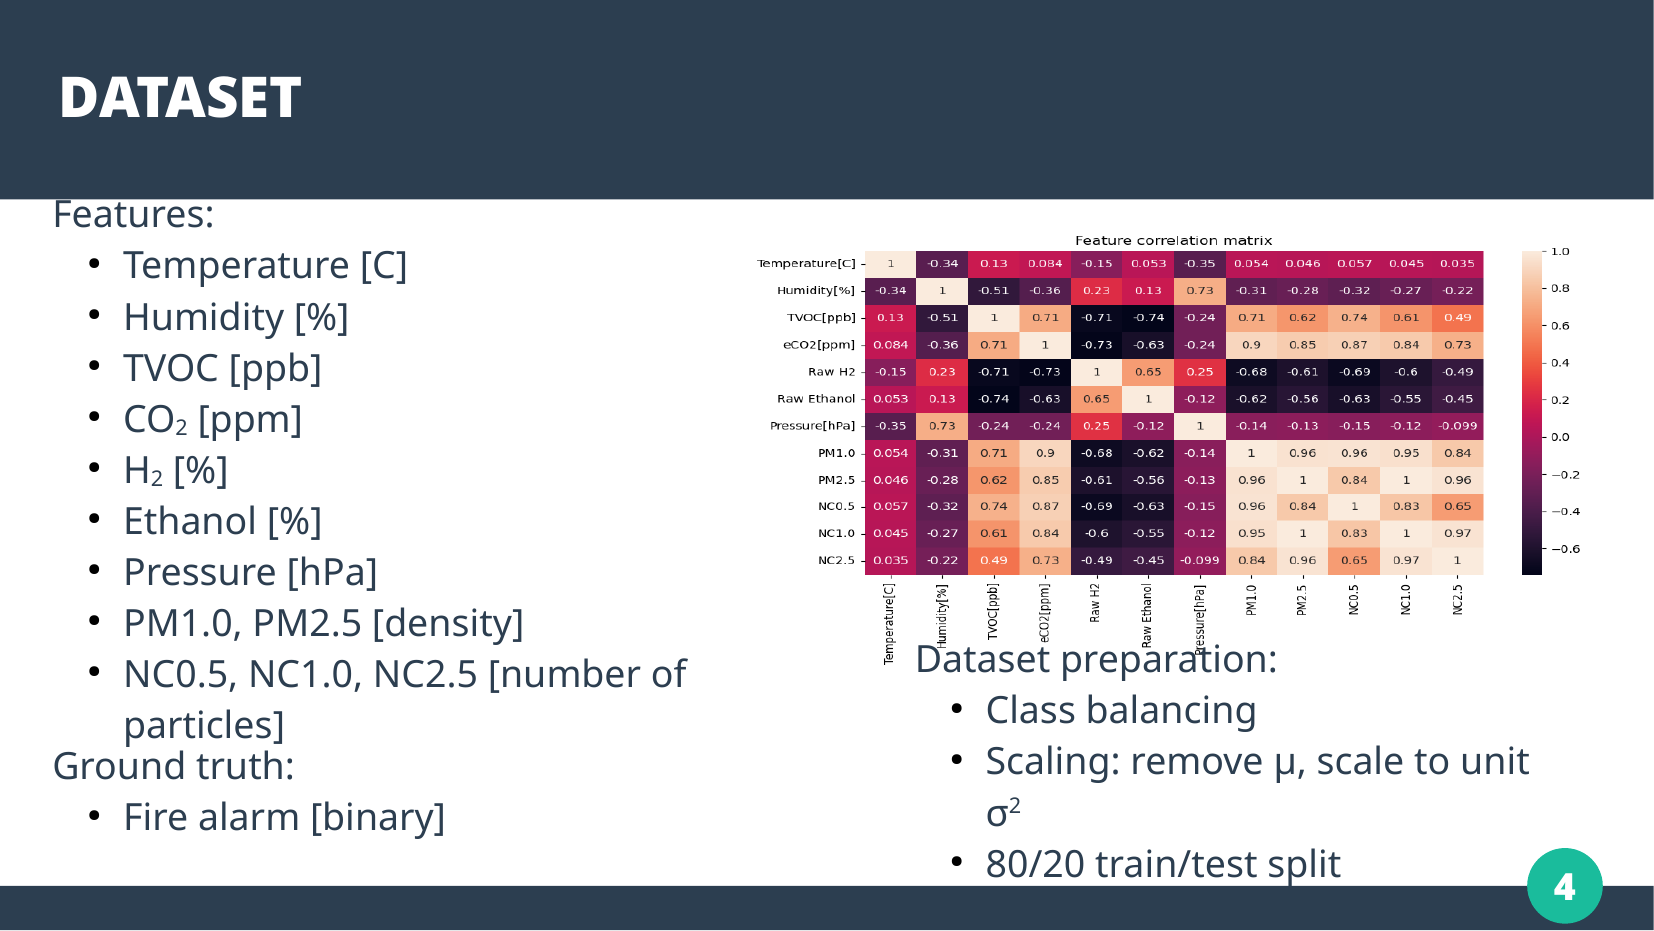

# DATASET
Features:
Temperature [C]
Humidity [%]
TVOC [ppb]
CO2 [ppm]
H2 [%]
Ethanol [%]
Pressure [hPa]
PM1.0, PM2.5 [density]
NC0.5, NC1.0, NC2.5 [number of particles]
Dataset preparation:
Class balancing
Scaling: remove μ, scale to unit σ2
80/20 train/test split
Ground truth:
Fire alarm [binary]